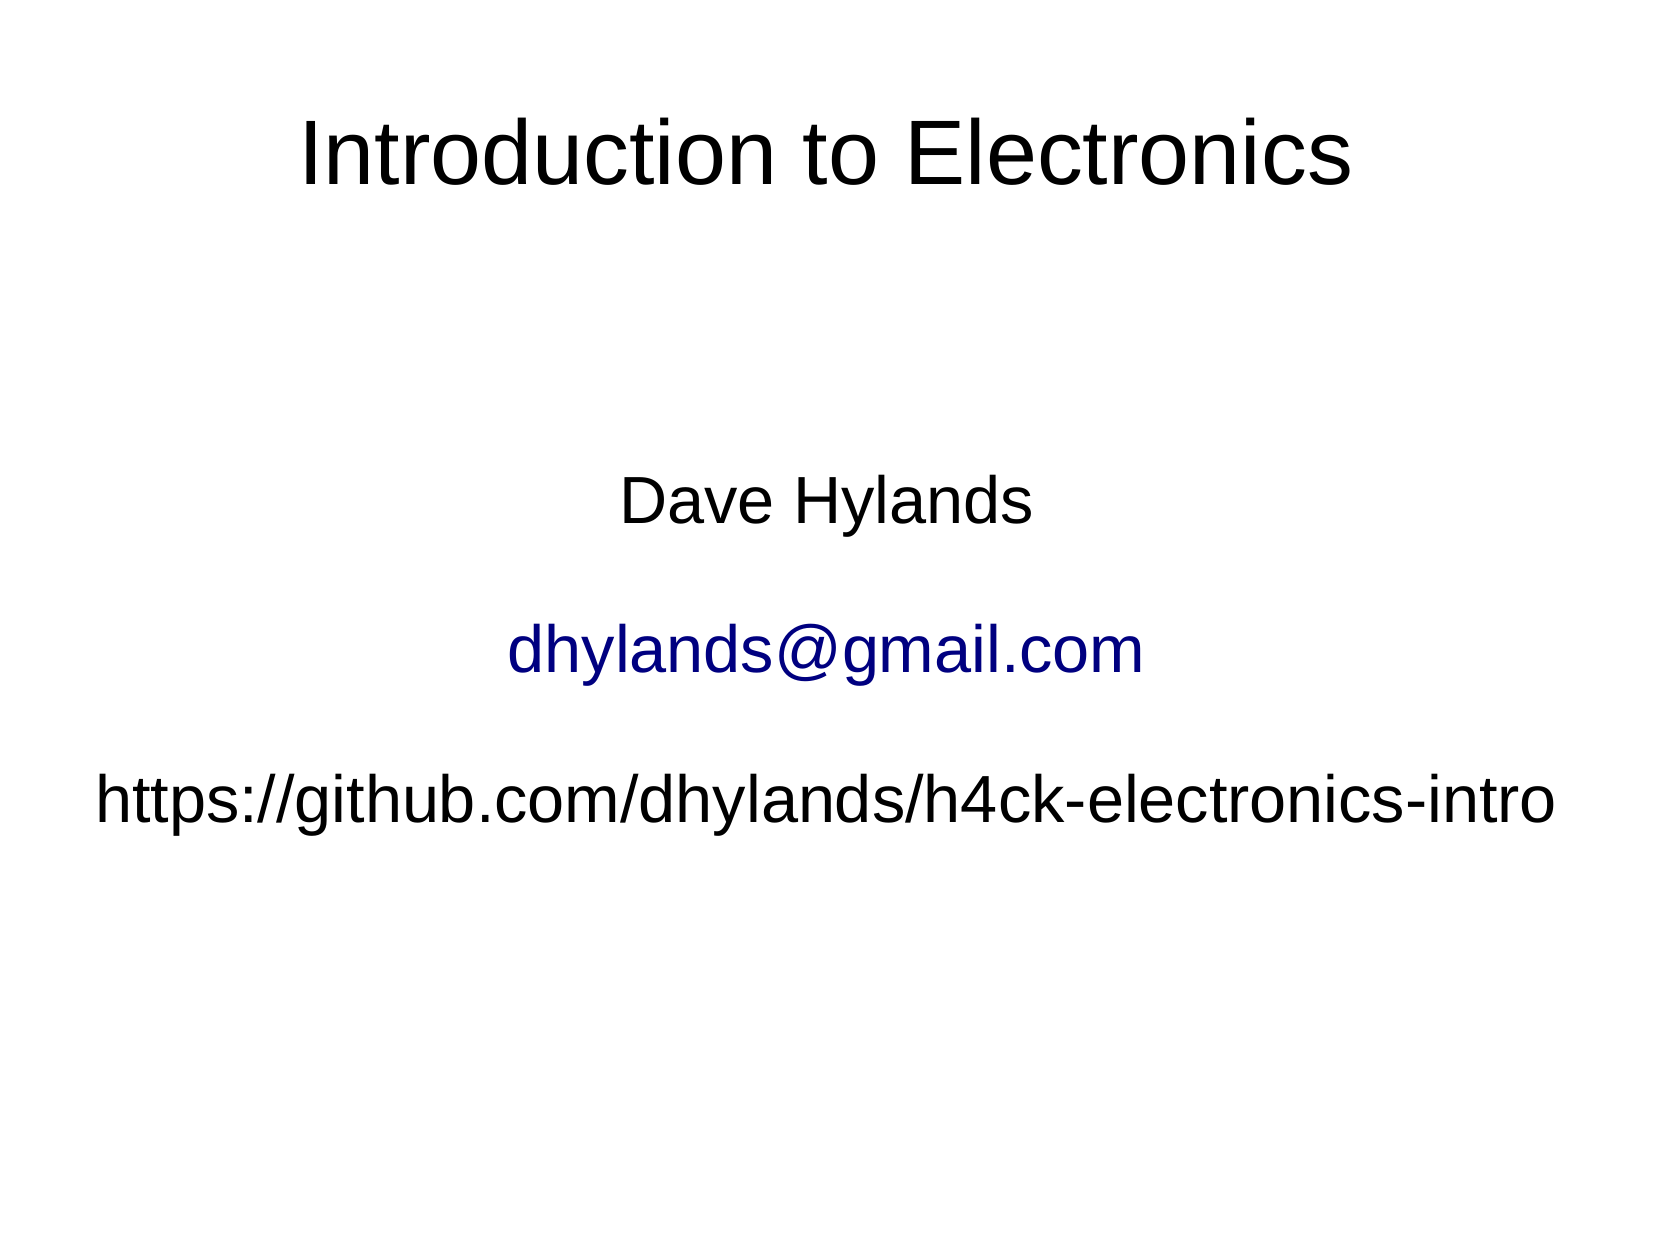

# Introduction to Electronics
Dave Hylands
dhylands@gmail.com
https://github.com/dhylands/h4ck-electronics-intro